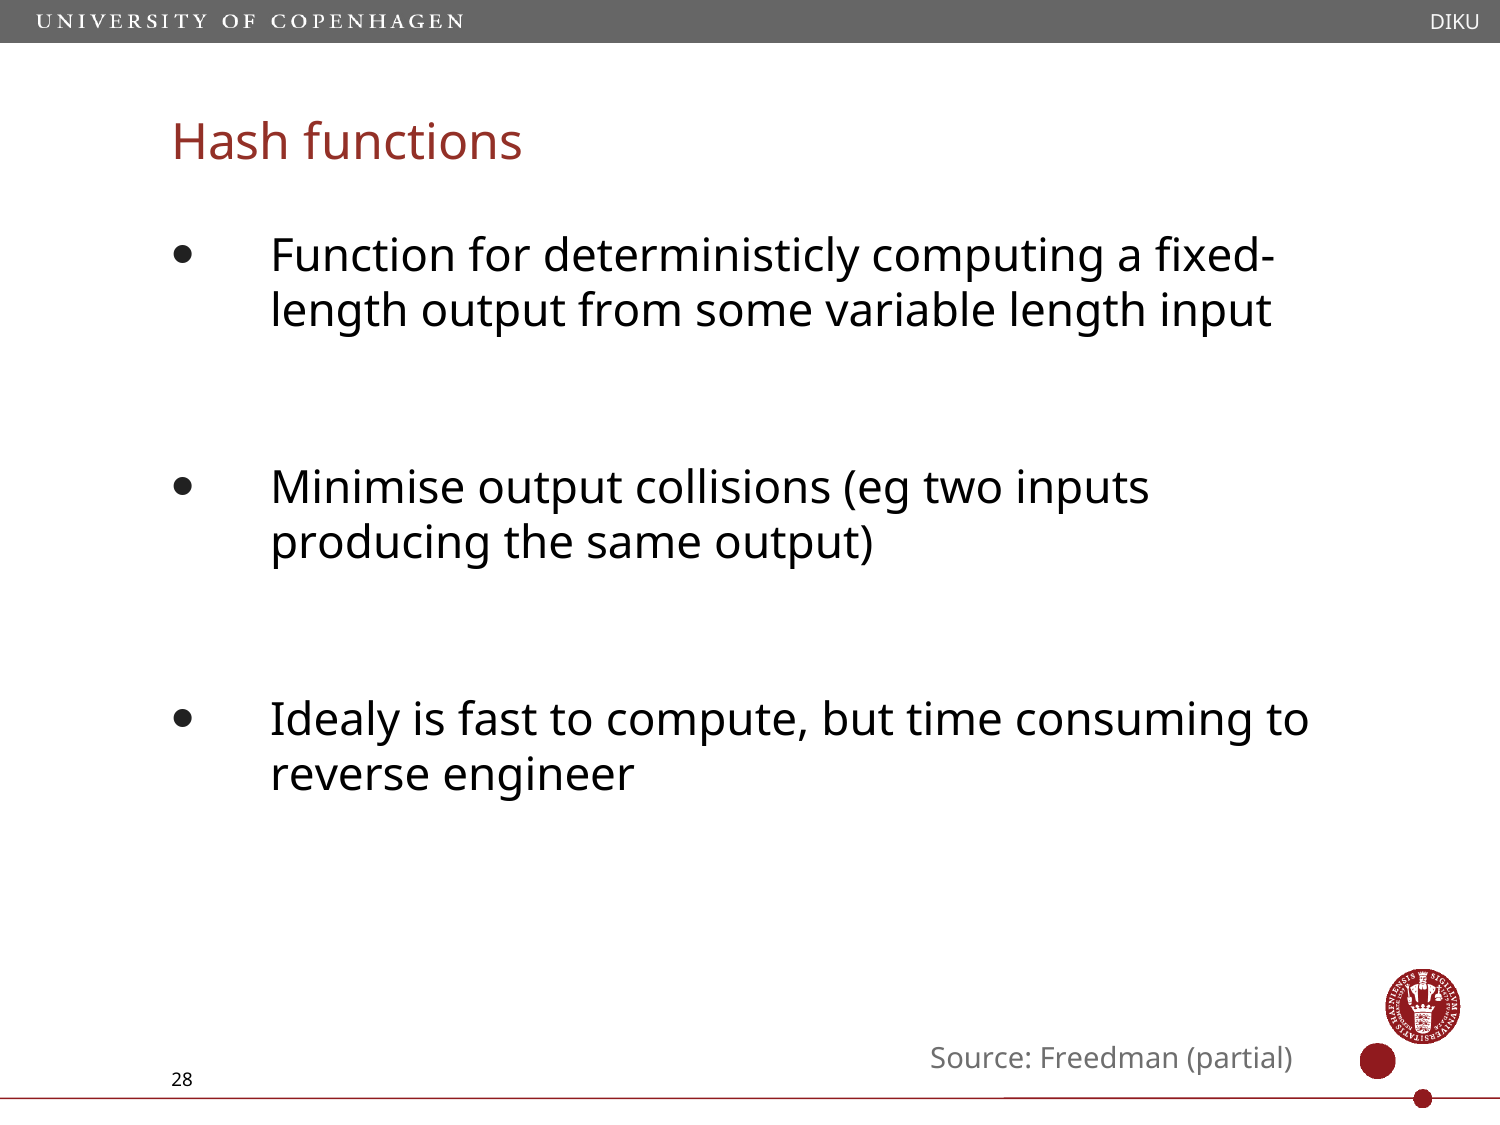

DIKU
Hash functions
Function for deterministicly computing a fixed-length output from some variable length input
Minimise output collisions (eg two inputs producing the same output)
Idealy is fast to compute, but time consuming to reverse engineer
Source: Freedman (partial)